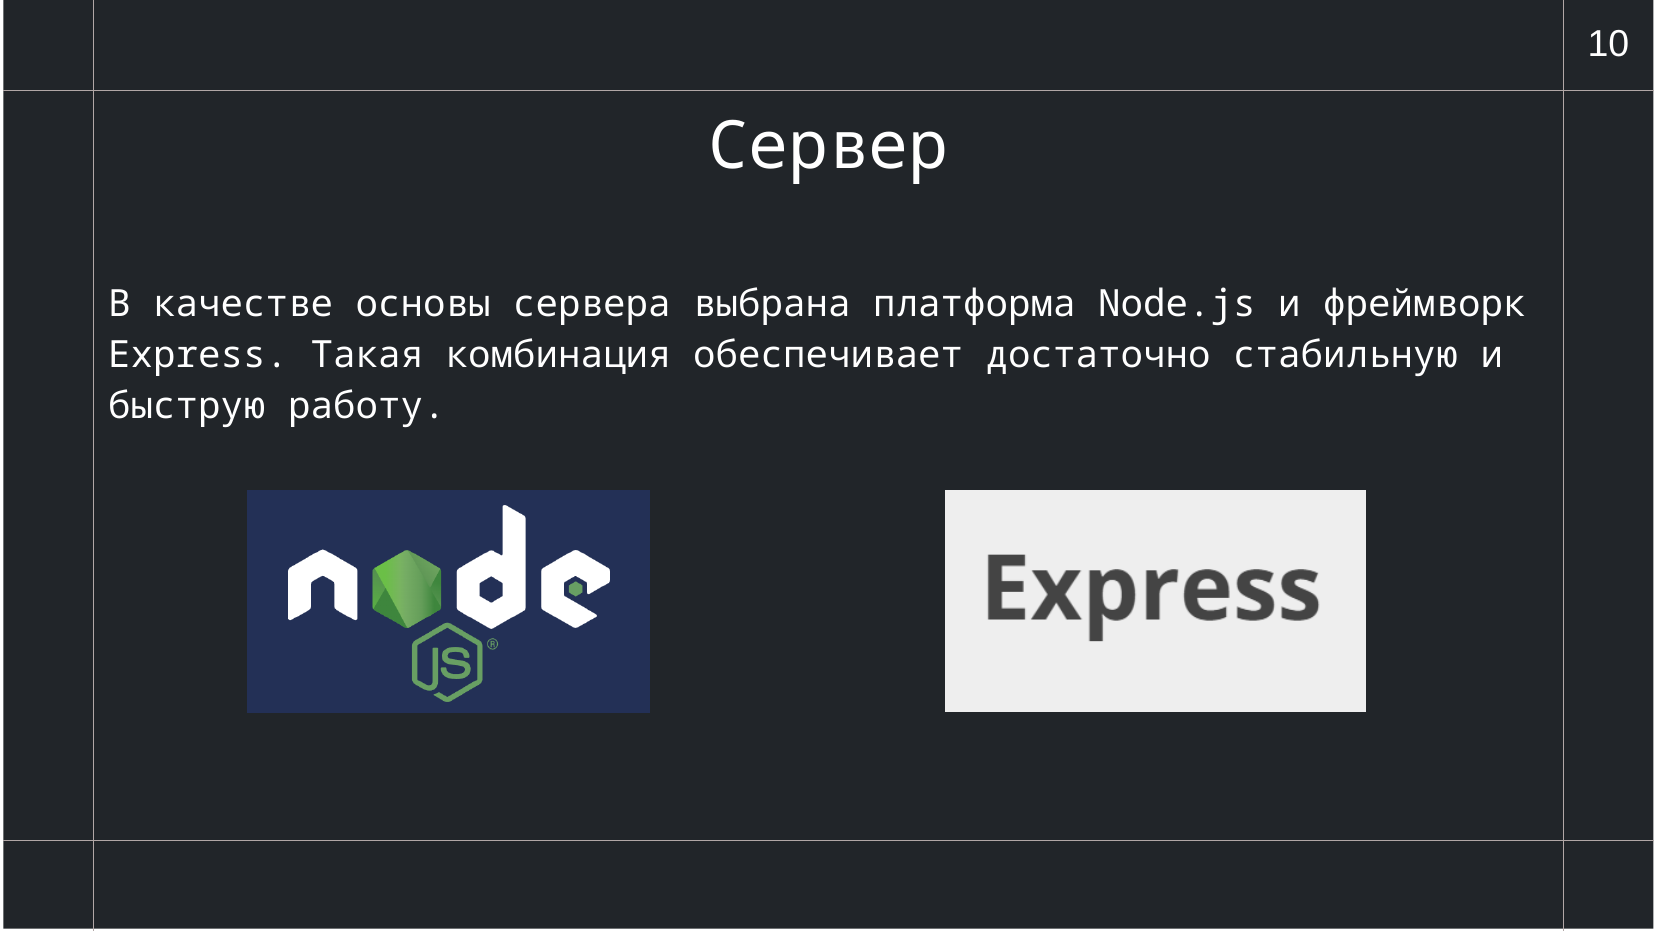

Сервер
В качестве основы сервера выбрана платформа Node.js и фреймворк Express. Такая комбинация обеспечивает достаточно стабильную и быструю работу.